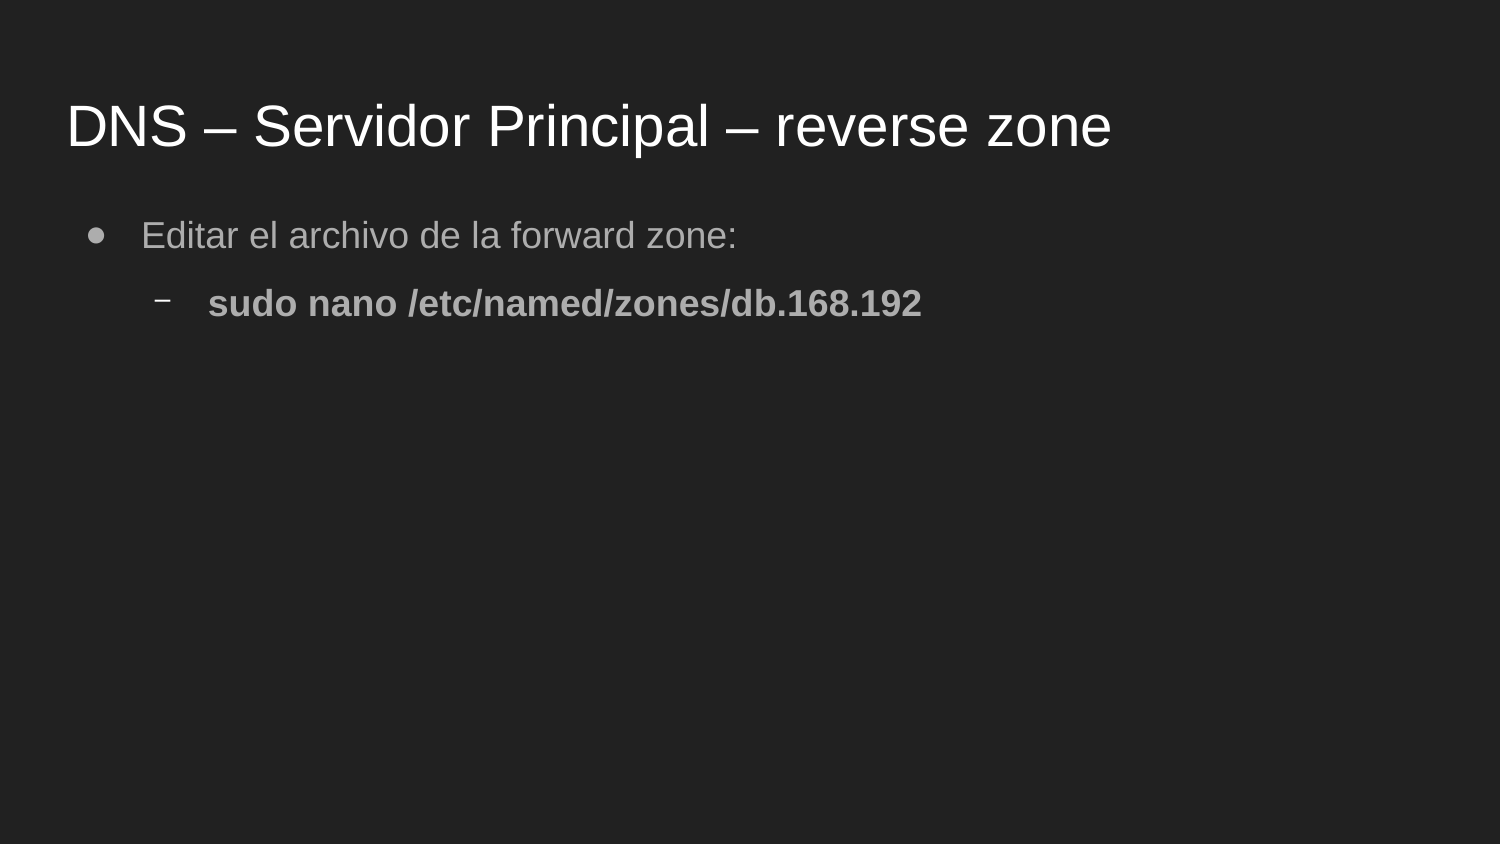

# DNS – Servidor Principal – reverse zone
Editar el archivo de la forward zone:
sudo nano /etc/named/zones/db.168.192